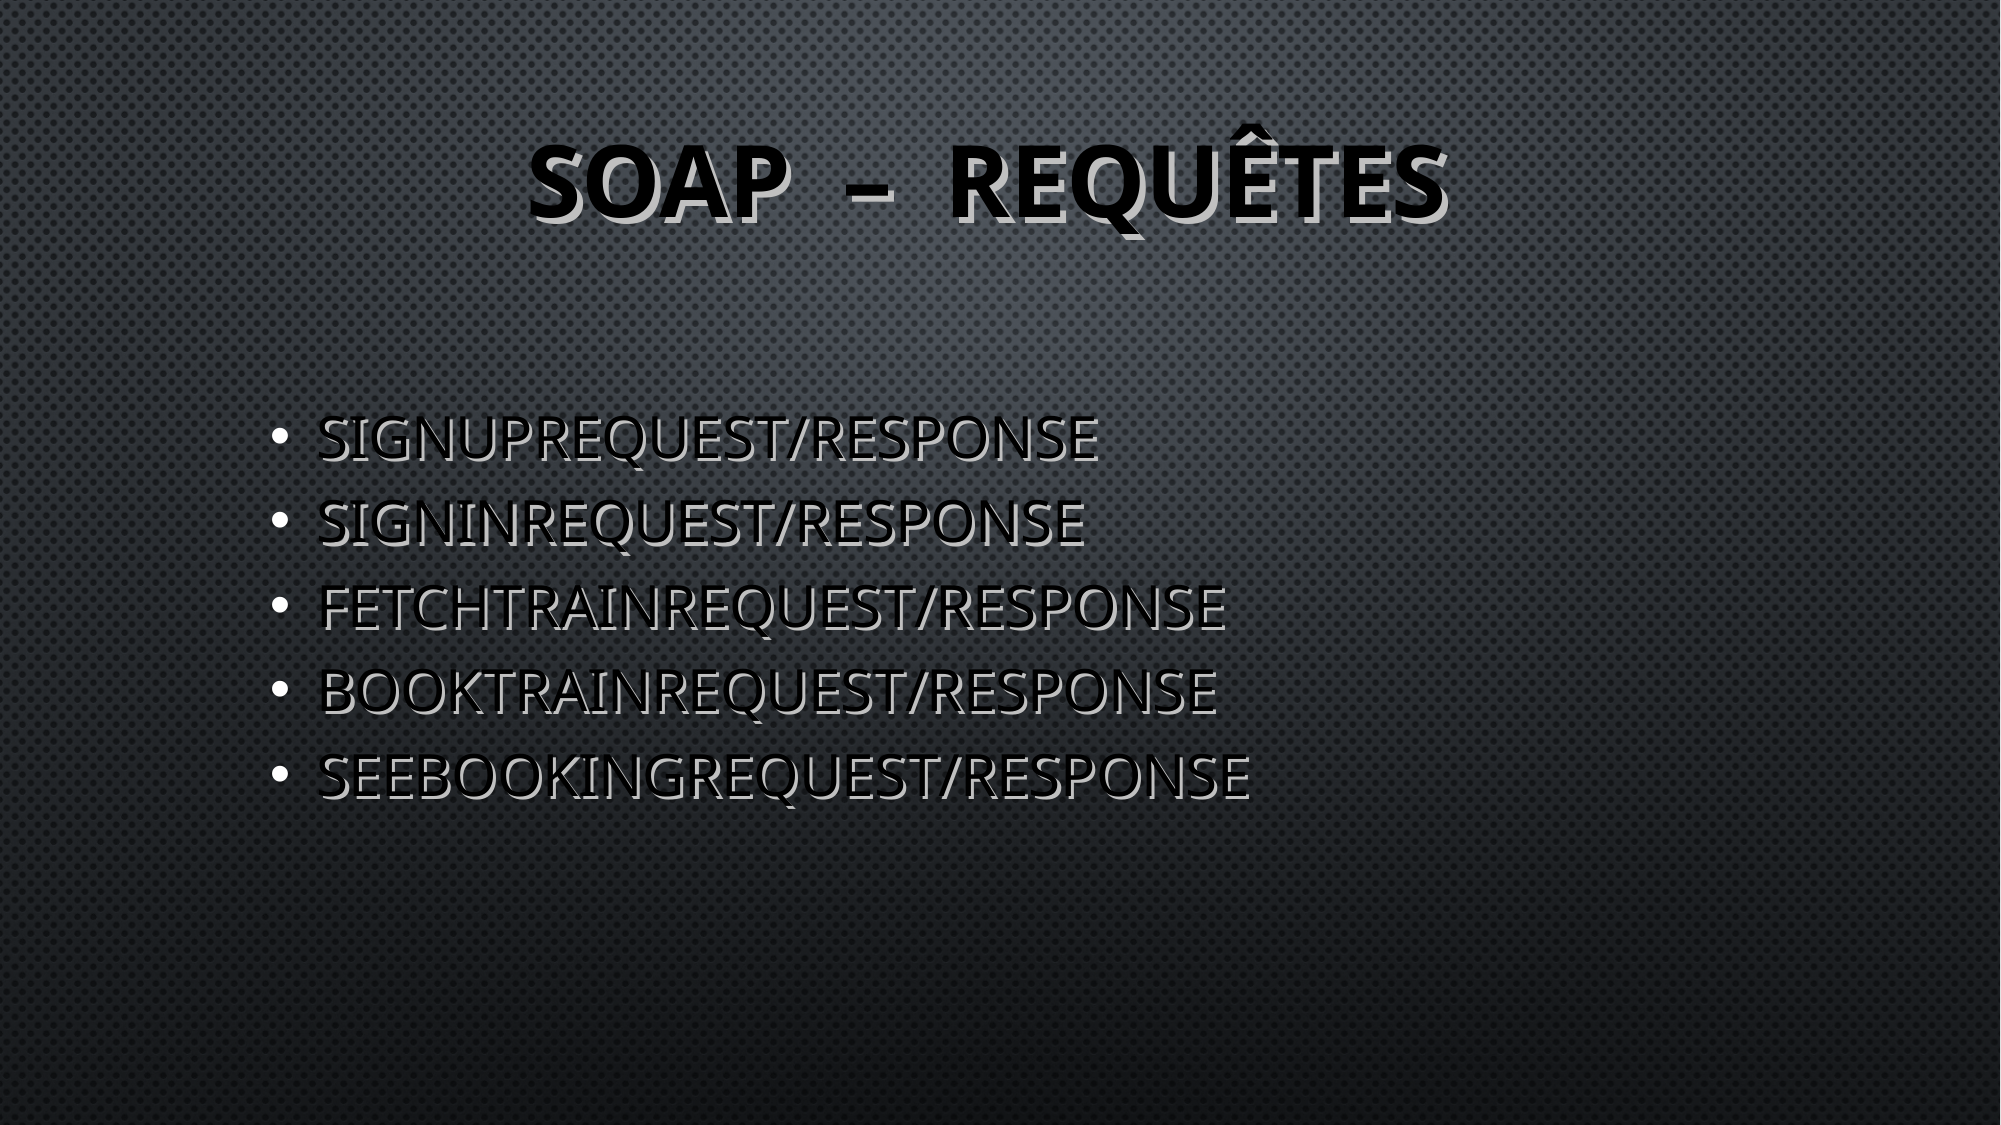

# Soap – Requêtes
signUpRequest/Response
signInRequest/Response
fetchTrainRequest/Response
bookTrainRequest/Response
seeBookingRequest/Response